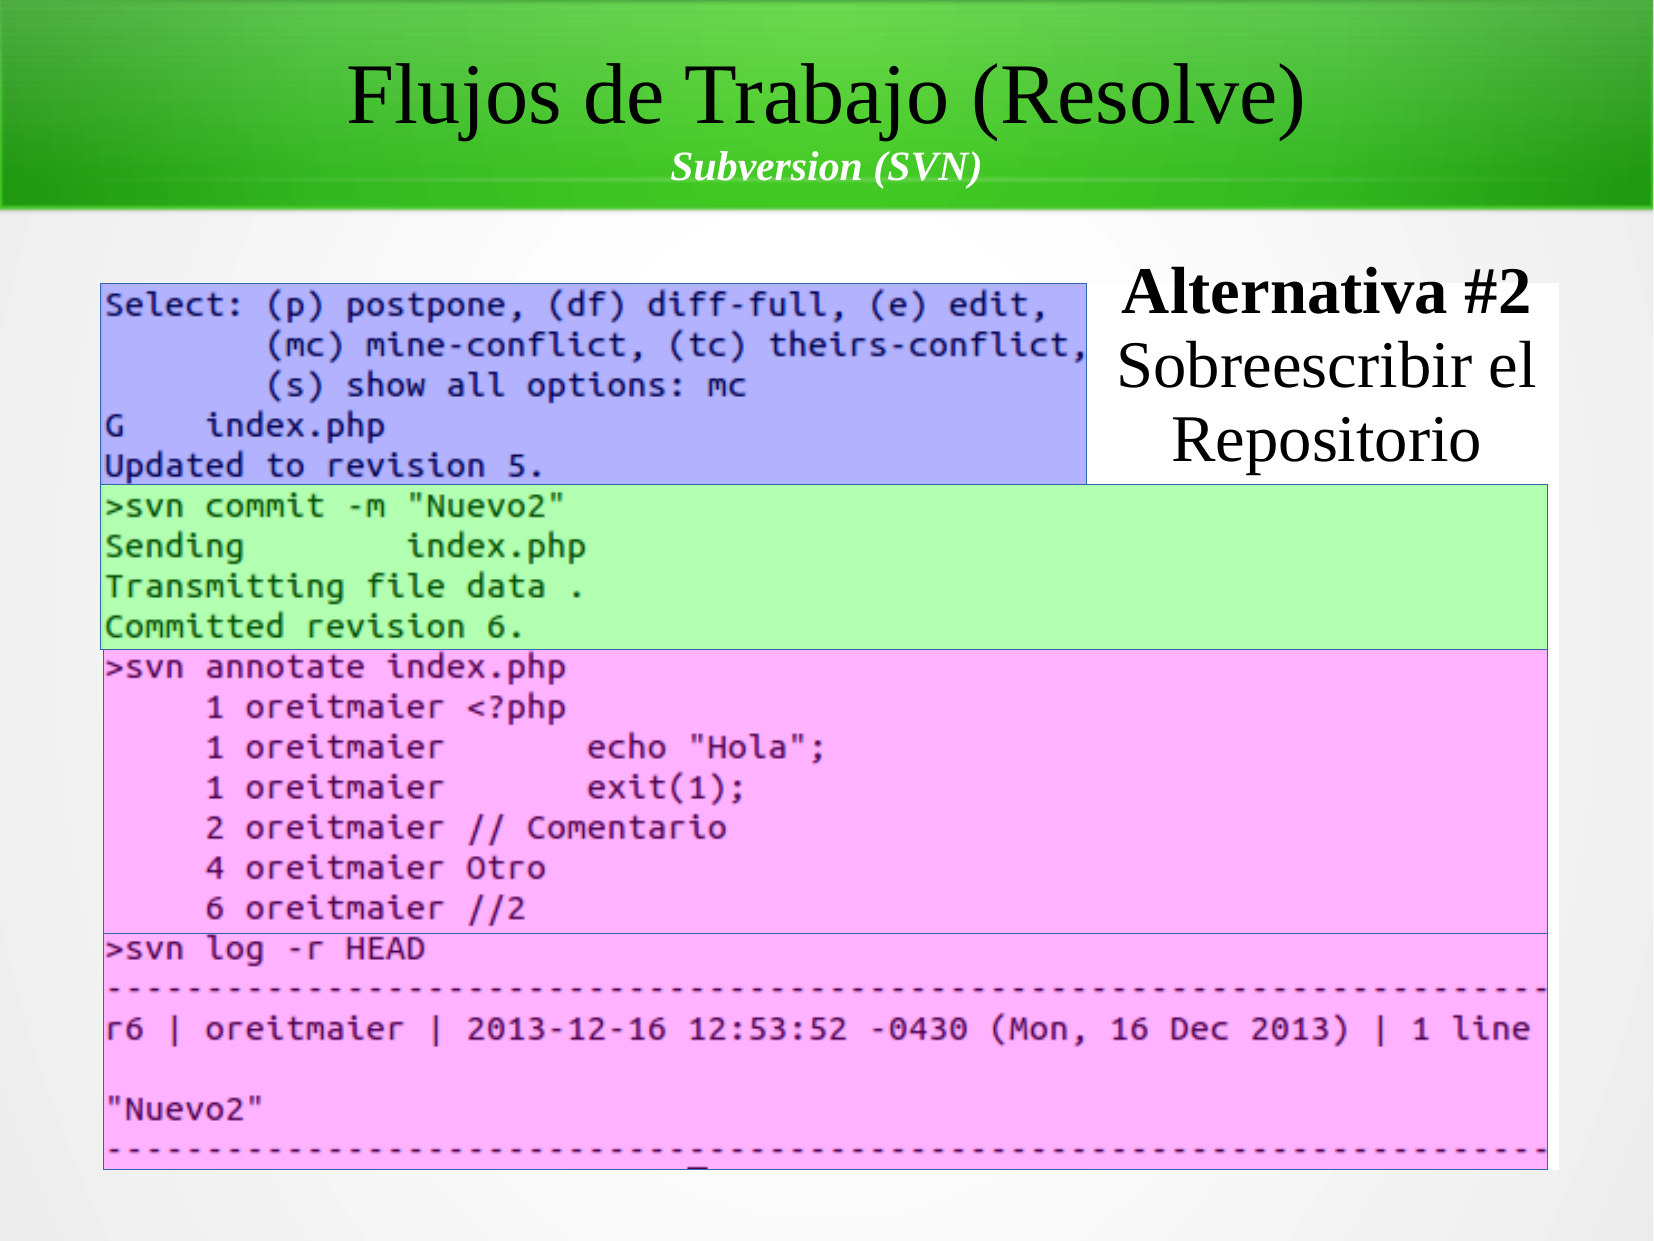

# Flujos de Trabajo (Resolve) Subversion (SVN)
Alternativa #2
Sobreescribir el Repositorio